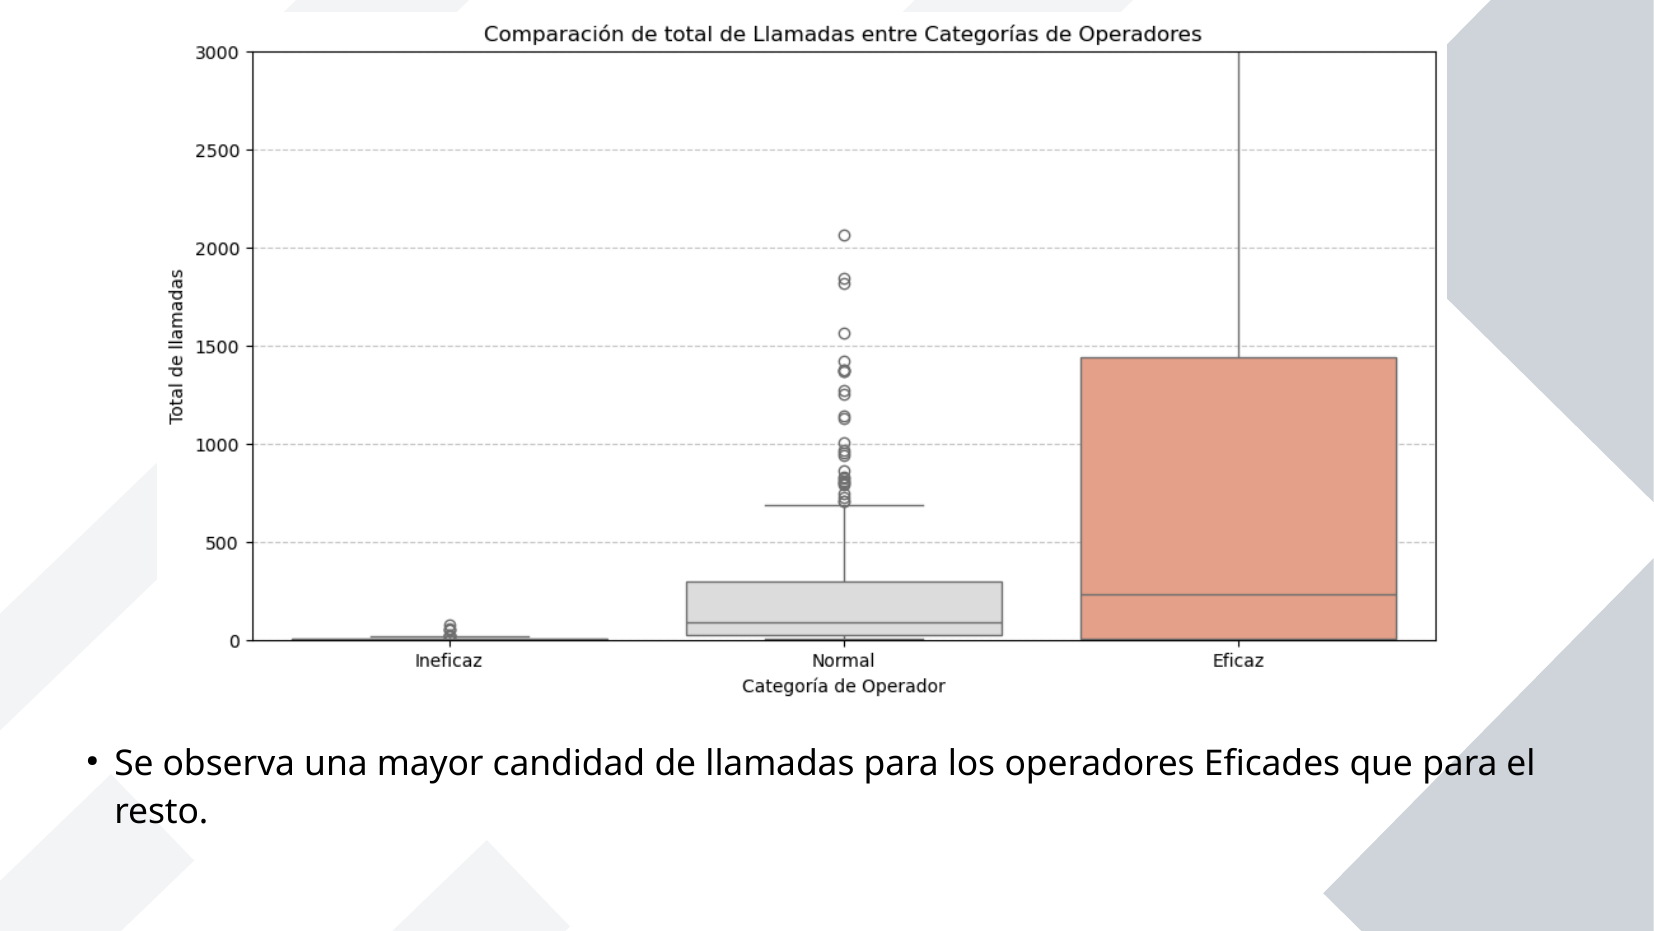

#
Se observa una mayor candidad de llamadas para los operadores Eficades que para el resto.